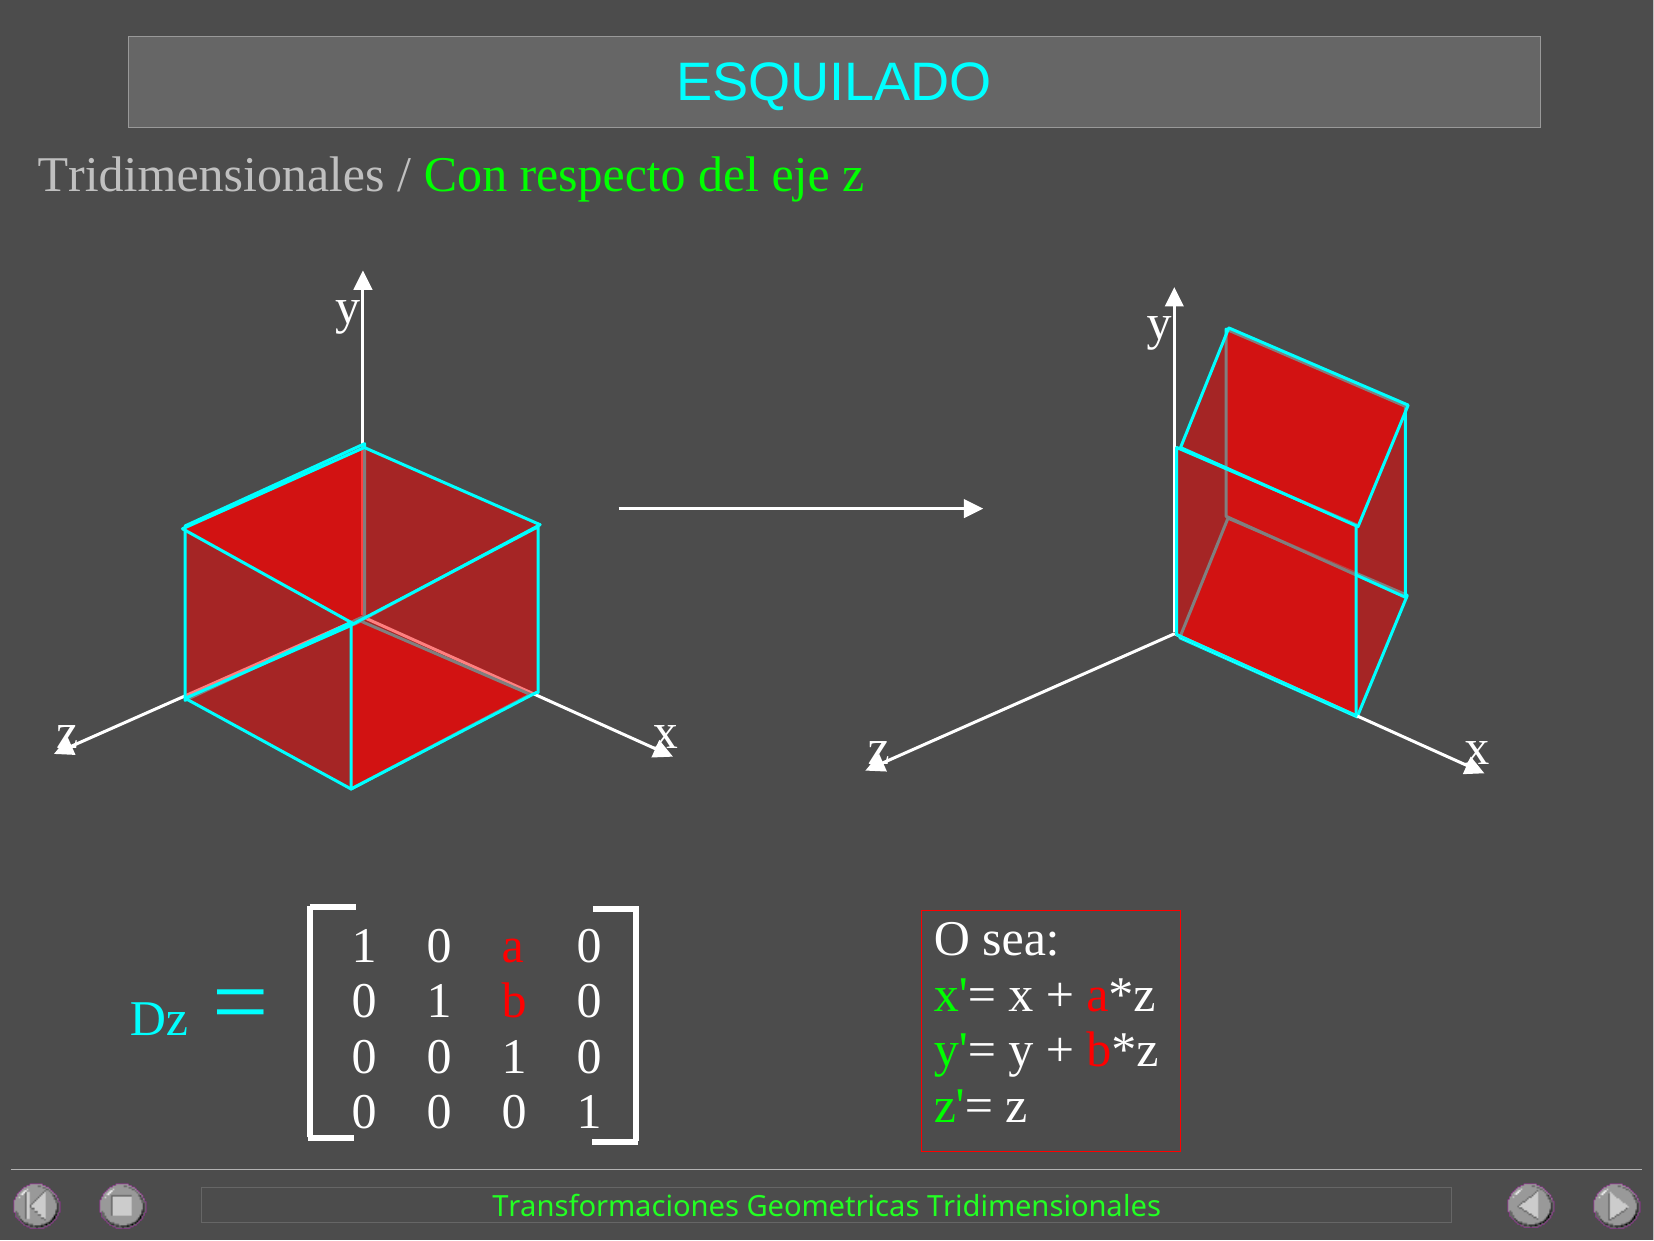

# ESQUILADO
Tridimensionales / Con respecto del eje z
y
z
x
y
z
x
1	0	a	0
0	1	b	0
0	0	1	0
0	0	0	1
Dz =
 O sea:
 x'= x + a*z
 y'= y + b*z
 z'= z